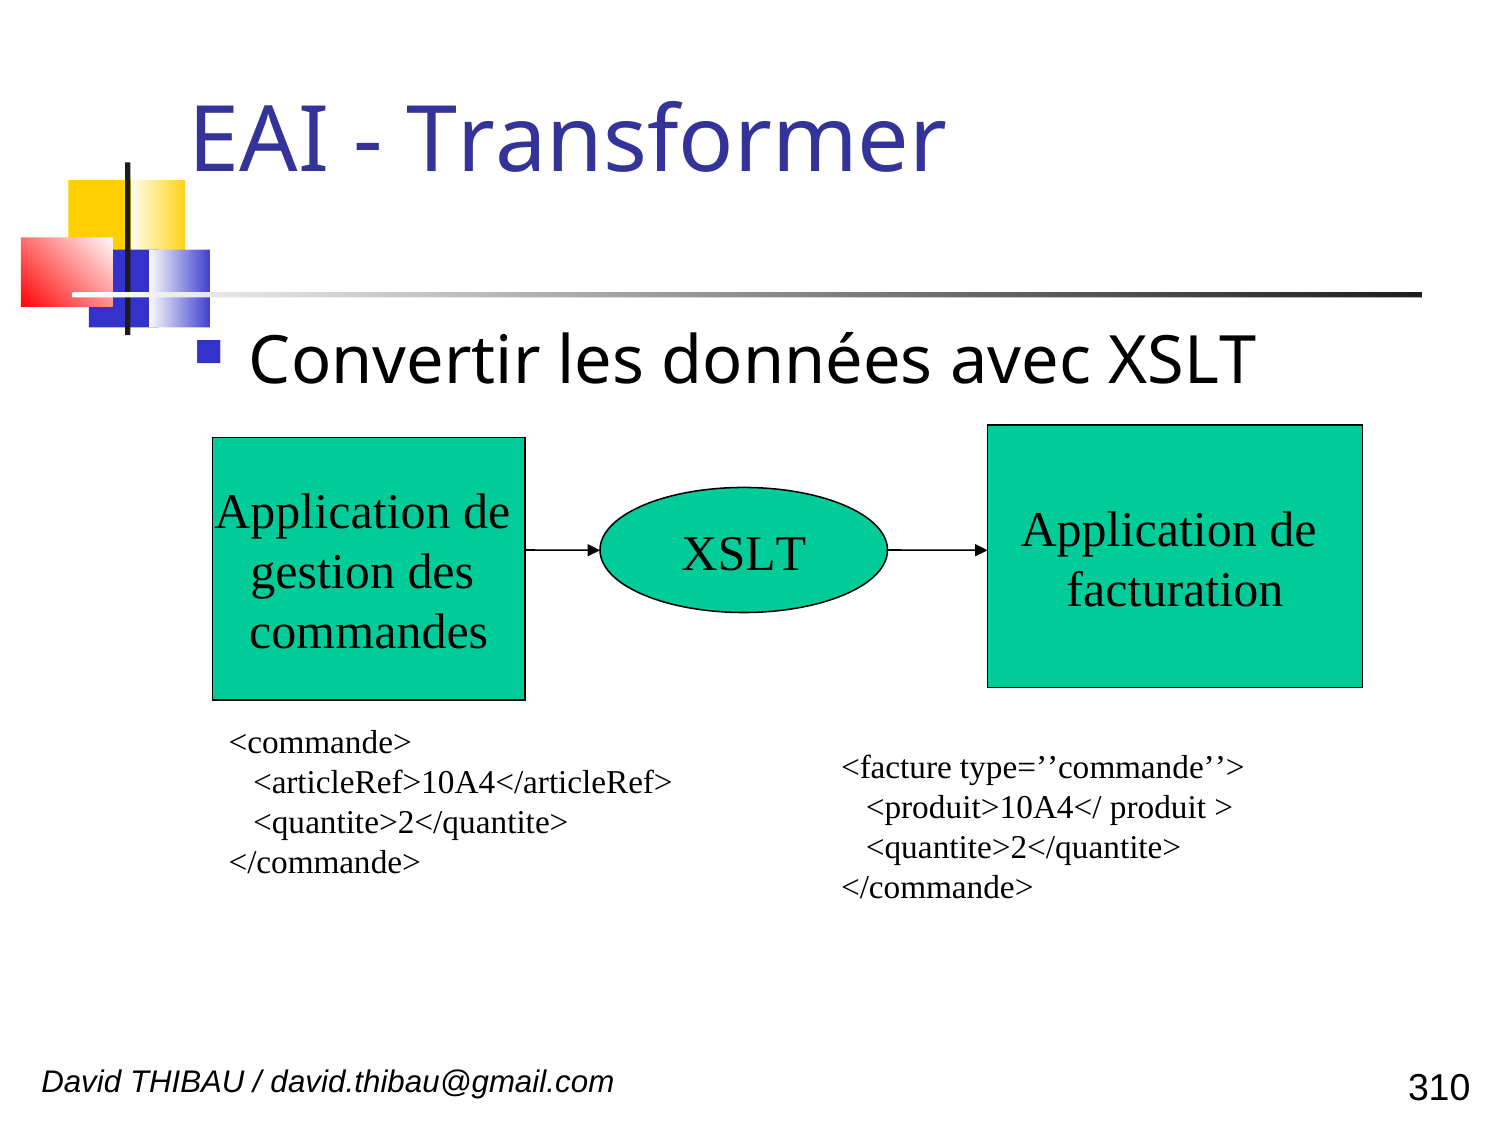

# EAI - Transformer
Convertir les données avec XSLT
Application de
facturation
Application de
gestion des
commandes
XSLT
<commande>
 <articleRef>10A4</articleRef>
 <quantite>2</quantite>
</commande>
<facture type=’’commande’’>
 <produit>10A4</ produit >
 <quantite>2</quantite>
</commande>